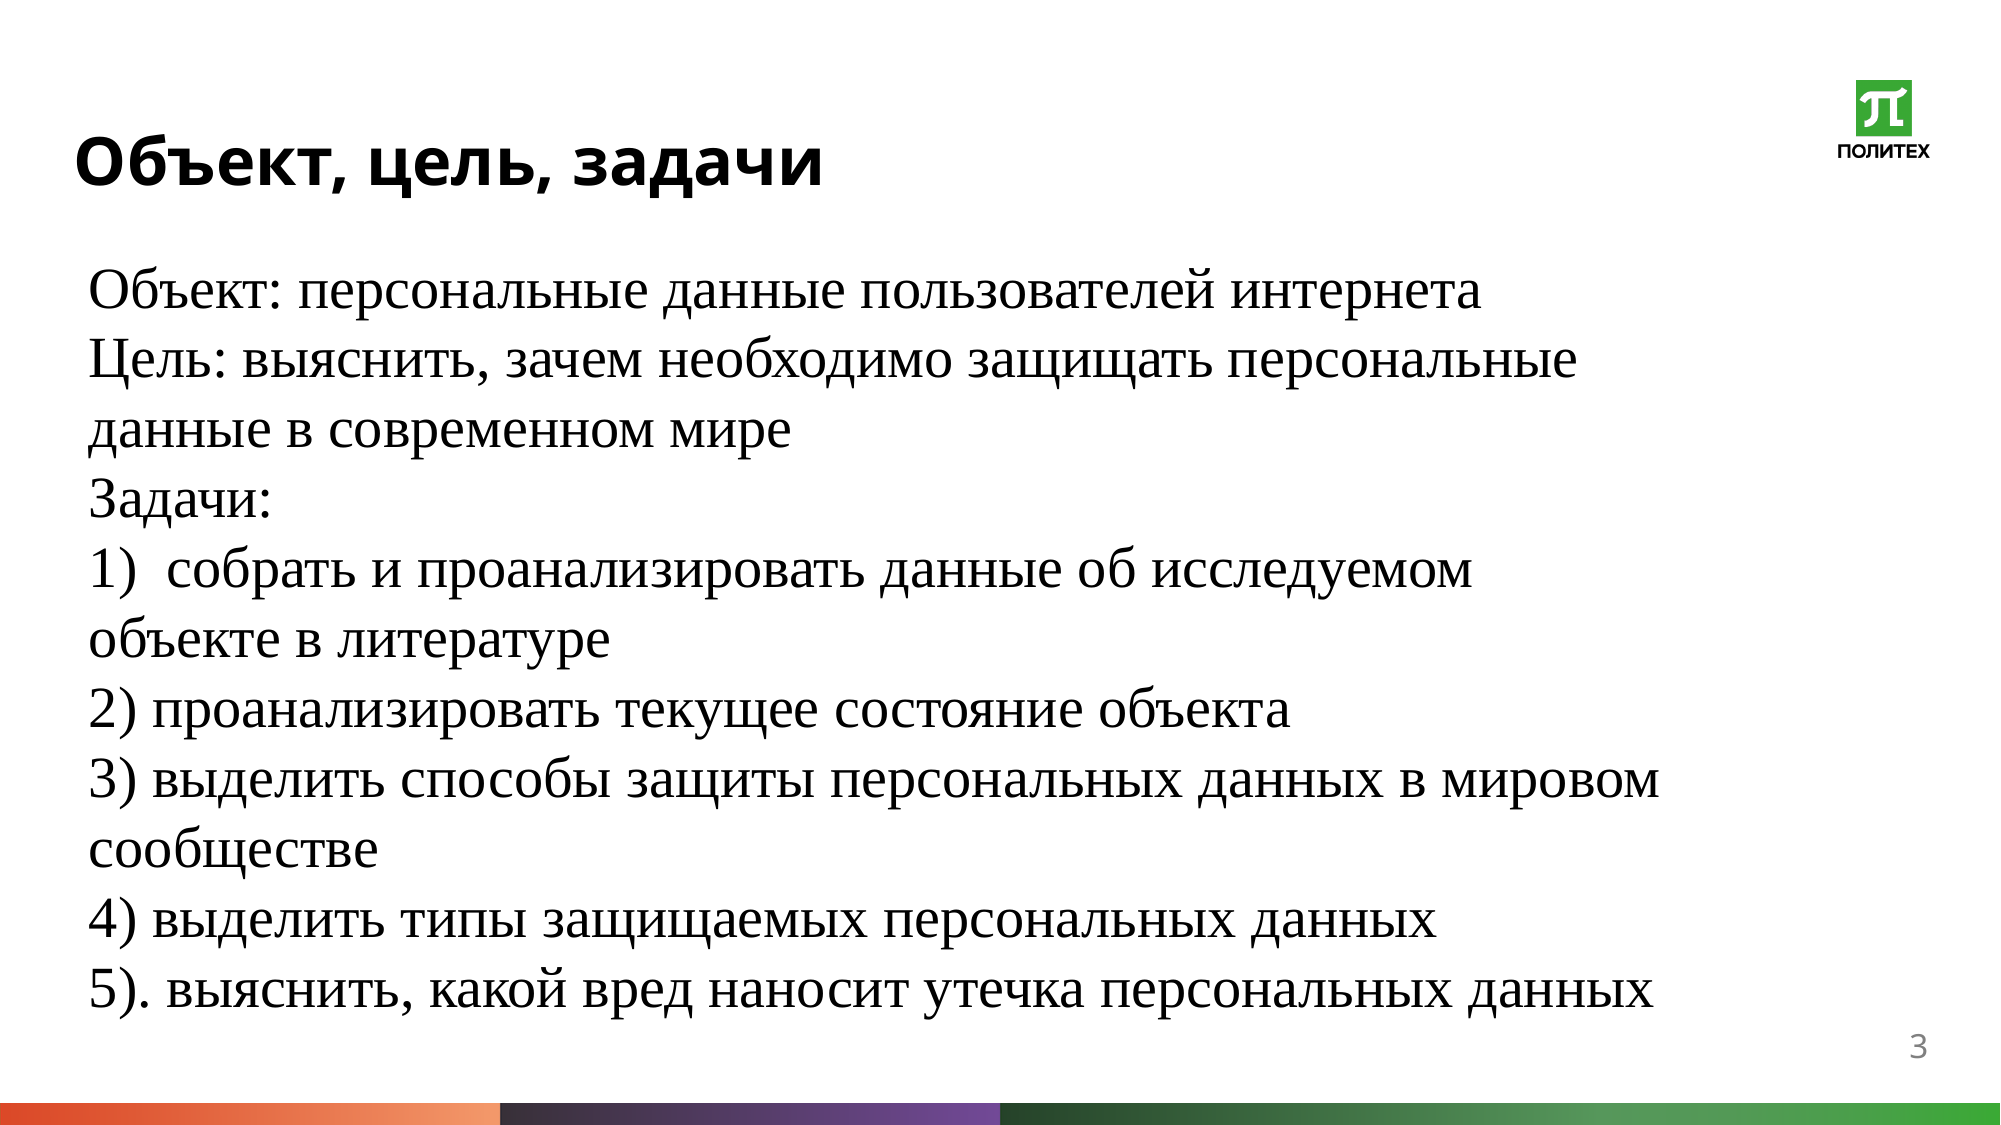

Объект, цель, задачи
Объект: персональные данные пользователей интернета
Цель: выяснить, зачем необходимо защищать персональные данные в современном мире
Задачи:
1) собрать и проанализировать данные об исследуемом объекте в литературе
2) проанализировать текущее состояние объекта
3) выделить способы защиты персональных данных в мировом сообществе
4) выделить типы защищаемых персональных данных
5). выяснить, какой вред наносит утечка персональных данных